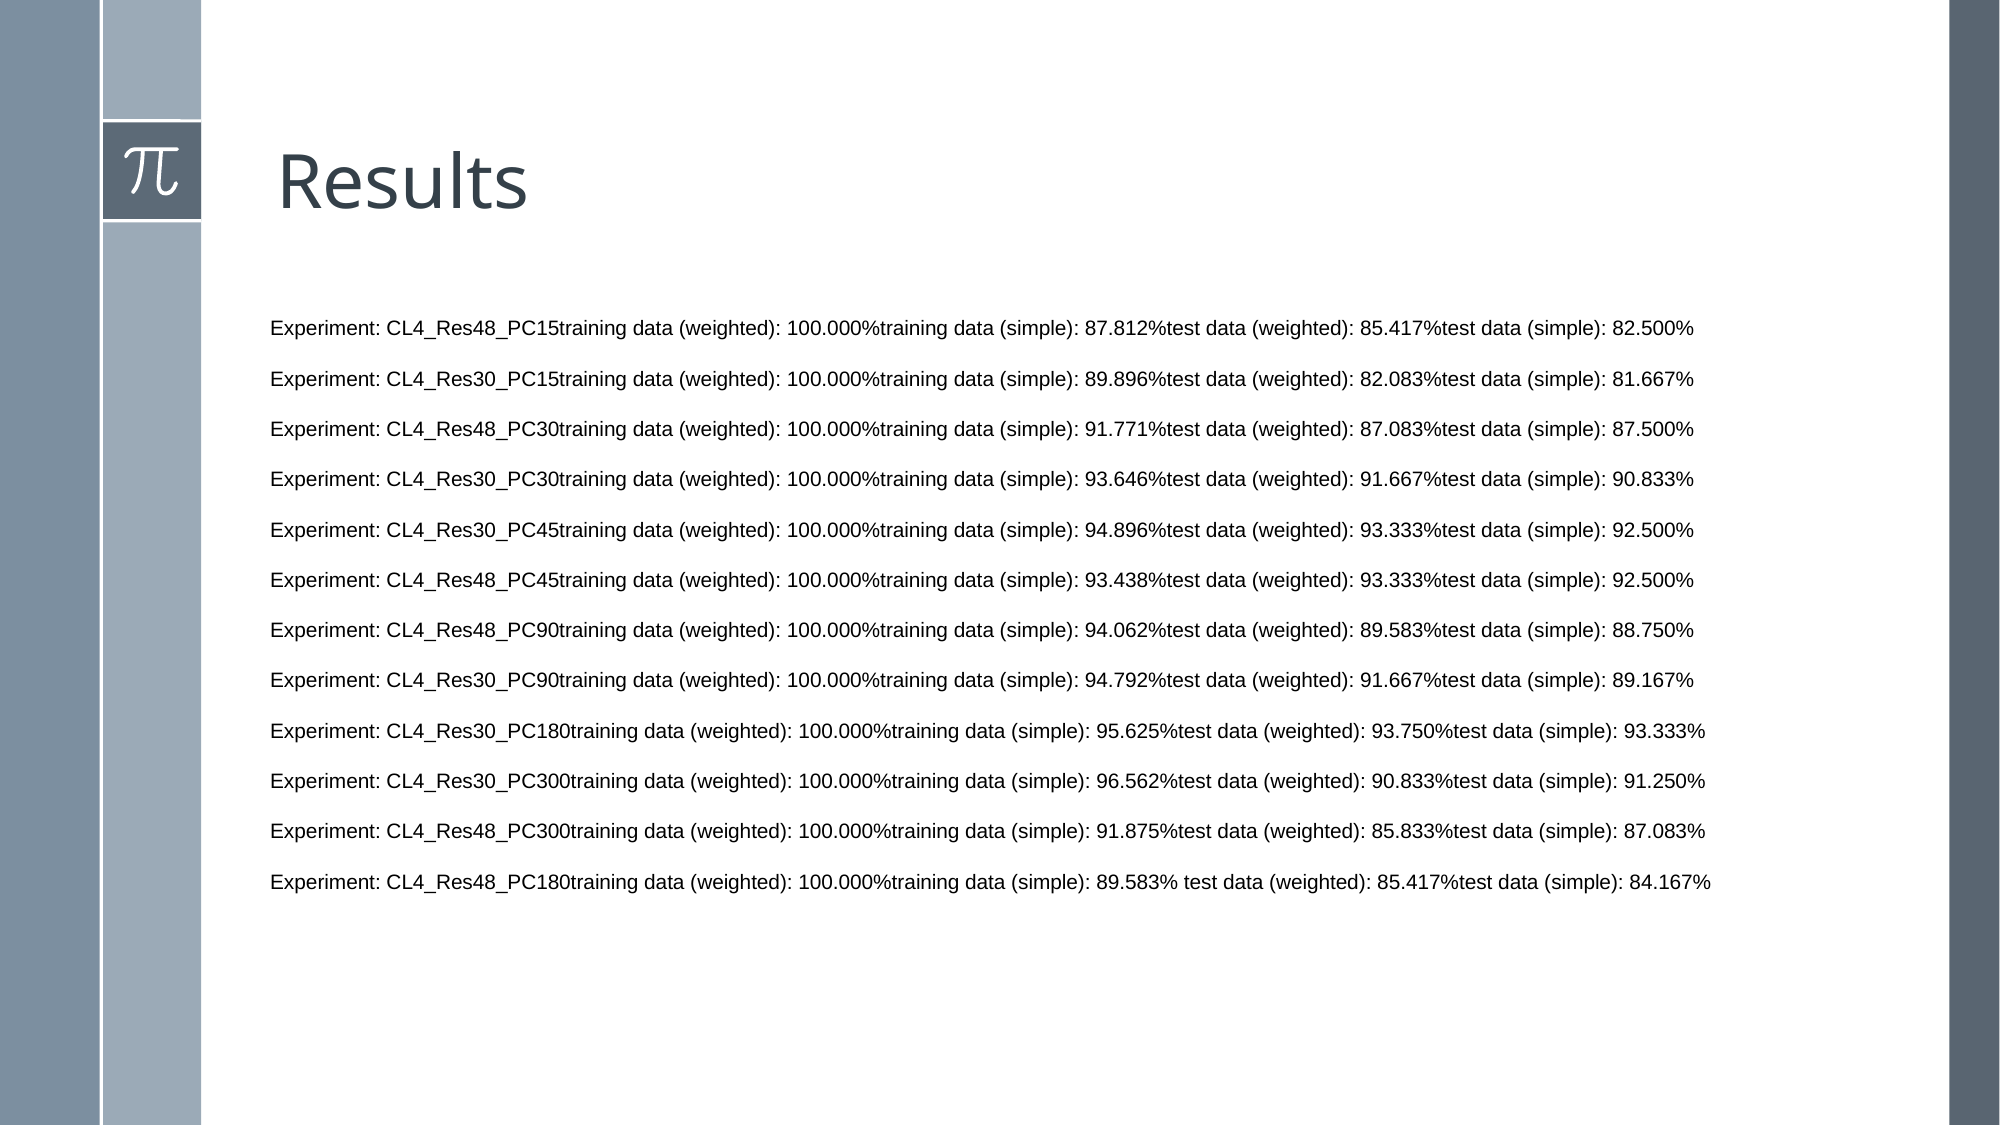

Results
Experiment: CL4_Res48_PC15training data (weighted): 100.000%training data (simple): 87.812%test data (weighted): 85.417%test data (simple): 82.500%
Experiment: CL4_Res30_PC15training data (weighted): 100.000%training data (simple): 89.896%test data (weighted): 82.083%test data (simple): 81.667%
Experiment: CL4_Res48_PC30training data (weighted): 100.000%training data (simple): 91.771%test data (weighted): 87.083%test data (simple): 87.500%
Experiment: CL4_Res30_PC30training data (weighted): 100.000%training data (simple): 93.646%test data (weighted): 91.667%test data (simple): 90.833%
Experiment: CL4_Res30_PC45training data (weighted): 100.000%training data (simple): 94.896%test data (weighted): 93.333%test data (simple): 92.500%
Experiment: CL4_Res48_PC45training data (weighted): 100.000%training data (simple): 93.438%test data (weighted): 93.333%test data (simple): 92.500%
Experiment: CL4_Res48_PC90training data (weighted): 100.000%training data (simple): 94.062%test data (weighted): 89.583%test data (simple): 88.750%
Experiment: CL4_Res30_PC90training data (weighted): 100.000%training data (simple): 94.792%test data (weighted): 91.667%test data (simple): 89.167%
Experiment: CL4_Res30_PC180training data (weighted): 100.000%training data (simple): 95.625%test data (weighted): 93.750%test data (simple): 93.333%
Experiment: CL4_Res30_PC300training data (weighted): 100.000%training data (simple): 96.562%test data (weighted): 90.833%test data (simple): 91.250%
Experiment: CL4_Res48_PC300training data (weighted): 100.000%training data (simple): 91.875%test data (weighted): 85.833%test data (simple): 87.083%
Experiment: CL4_Res48_PC180training data (weighted): 100.000%training data (simple): 89.583% test data (weighted): 85.417%test data (simple): 84.167%